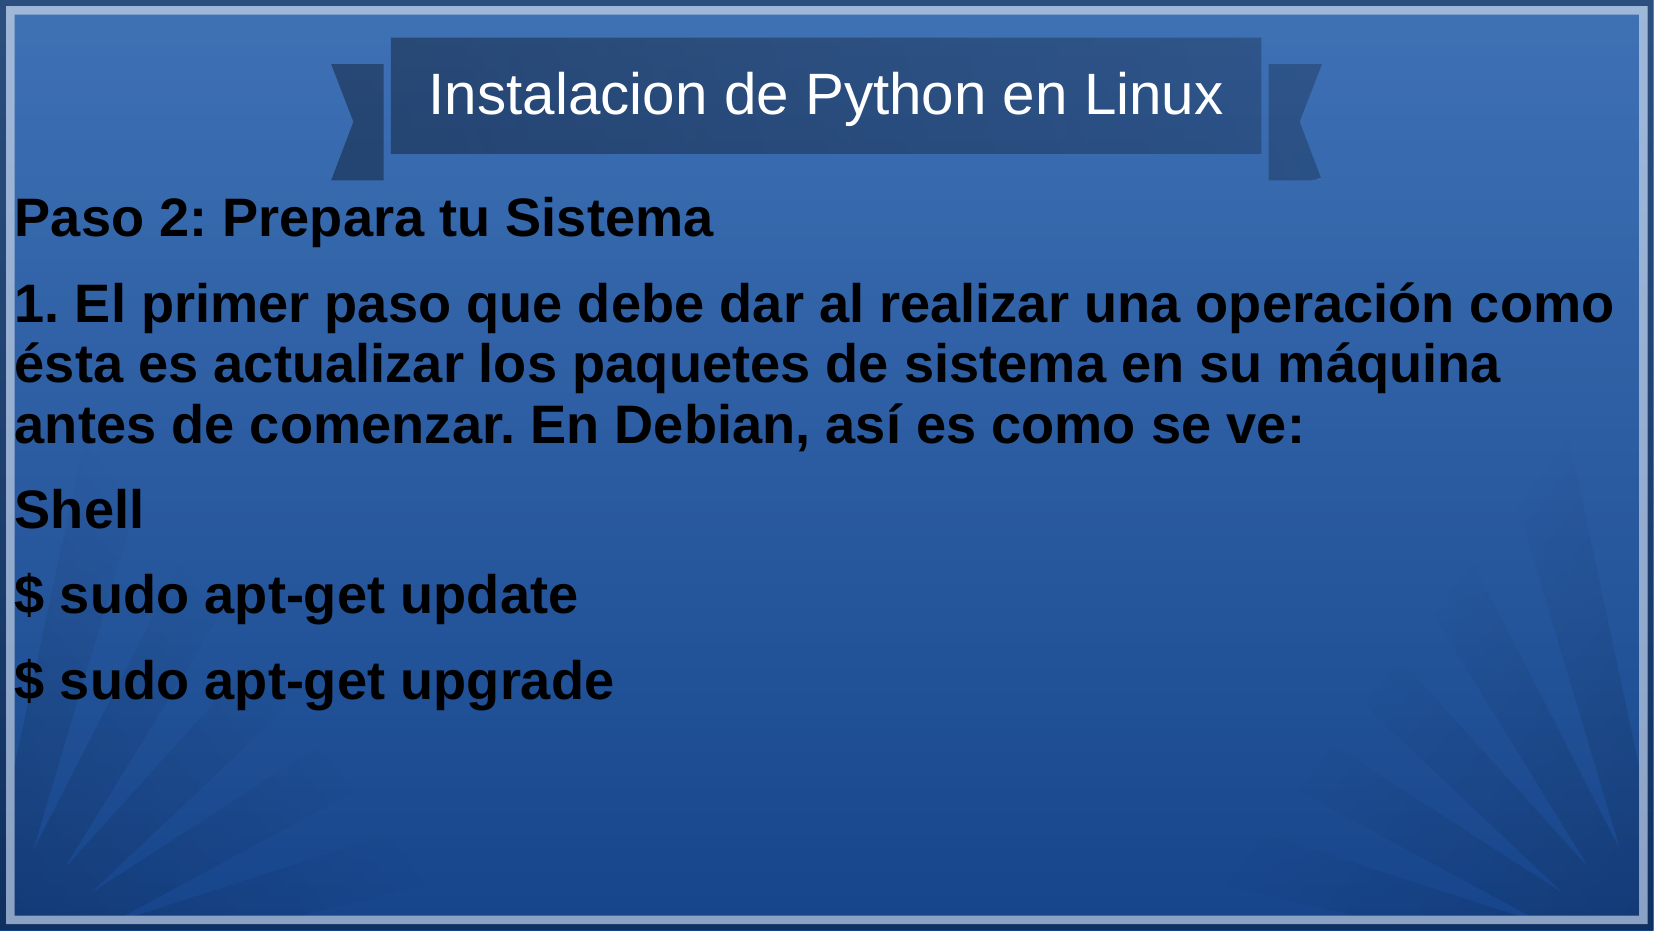

# Instalacion de Python en Linux
Paso 2: Prepara tu Sistema
1. El primer paso que debe dar al realizar una operación como ésta es actualizar los paquetes de sistema en su máquina antes de comenzar. En Debian, así es como se ve:
Shell
$ sudo apt-get update
$ sudo apt-get upgrade